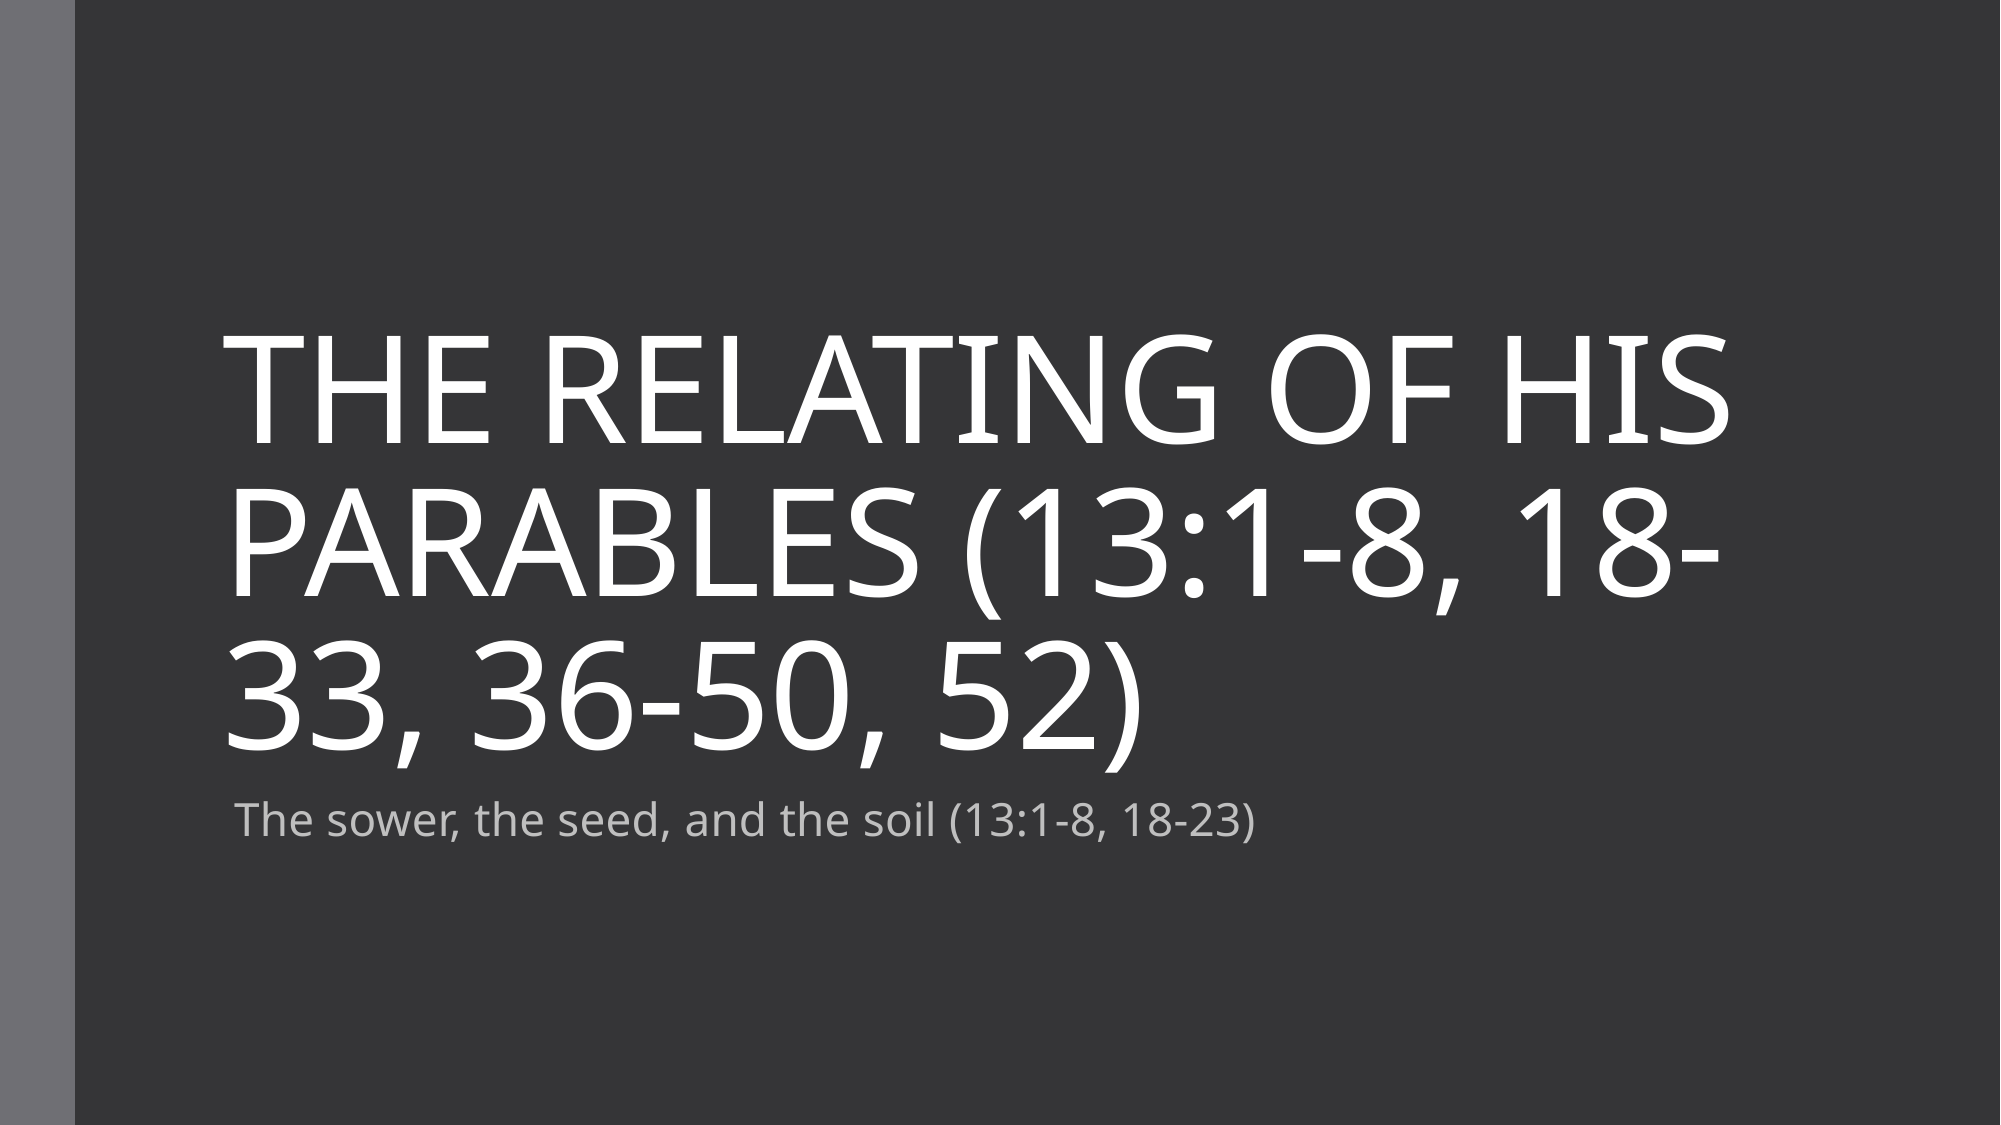

# THE RELATING OF HIS PARABLES (13:1-8, 18-33, 36-50, 52)
 The sower, the seed, and the soil (13:1-8, 18-23)